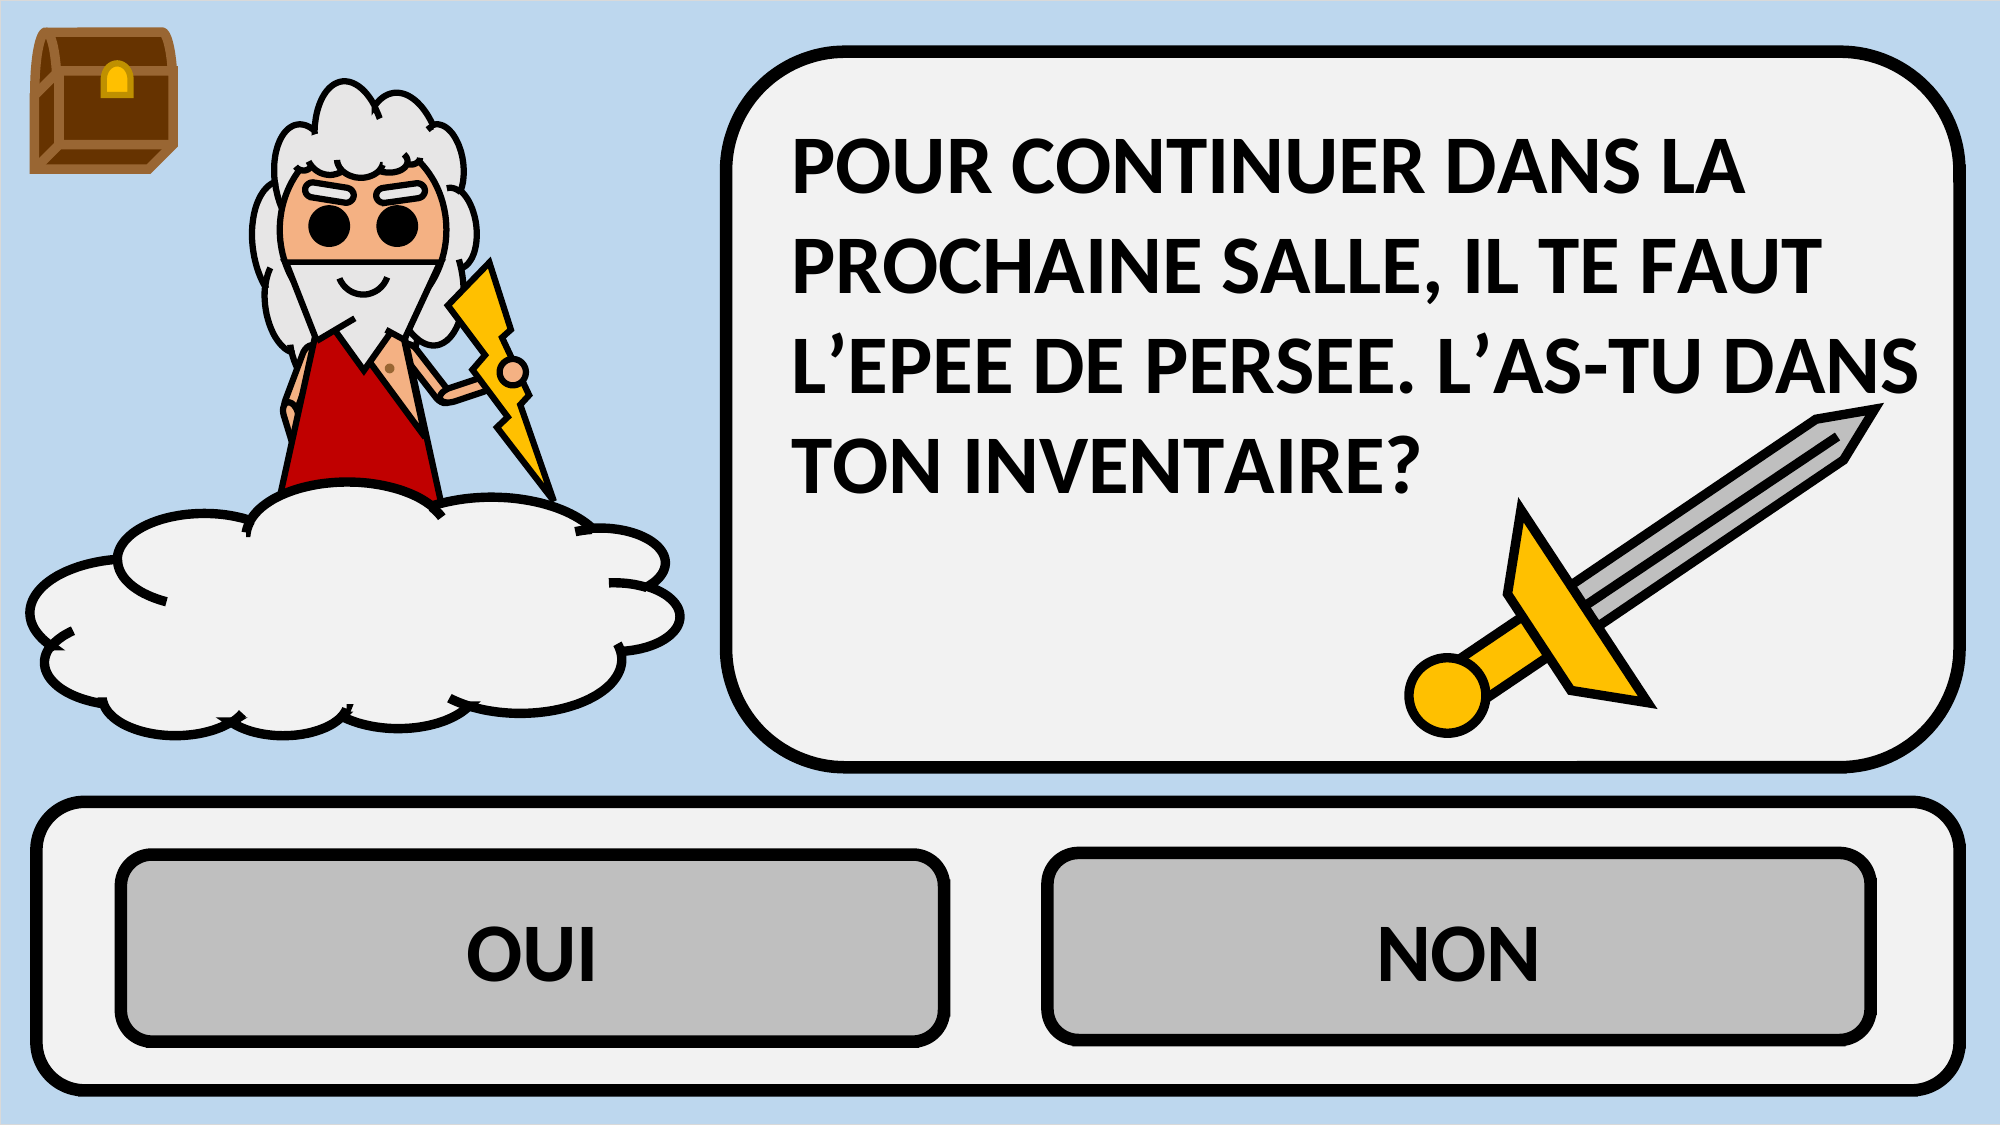

POUR CONTINUER DANS LA PROCHAINE SALLE, IL TE FAUT L’EPEE DE PERSEE. L’AS-TU DANS TON INVENTAIRE?
OUI
NON